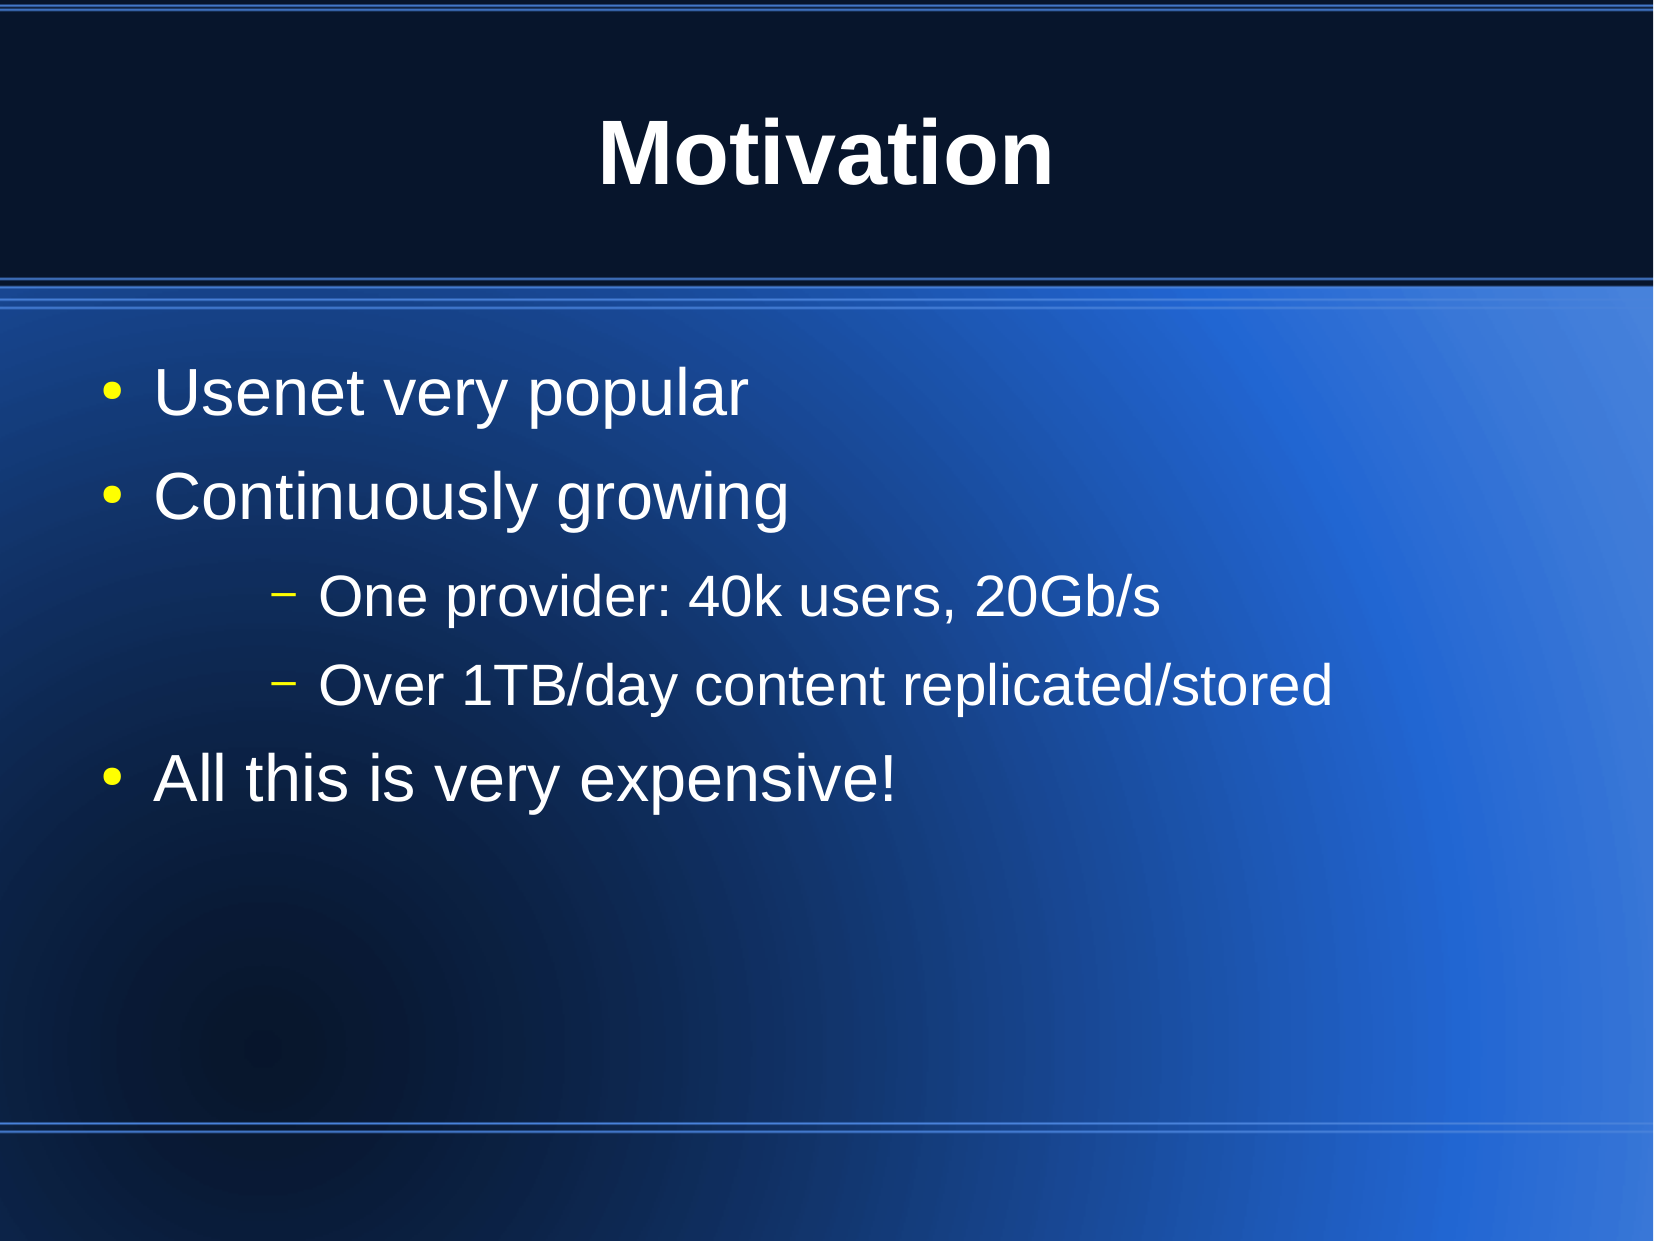

# Motivation
Usenet very popular
Continuously growing
One provider: 40k users, 20Gb/s
Over 1TB/day content replicated/stored
All this is very expensive!